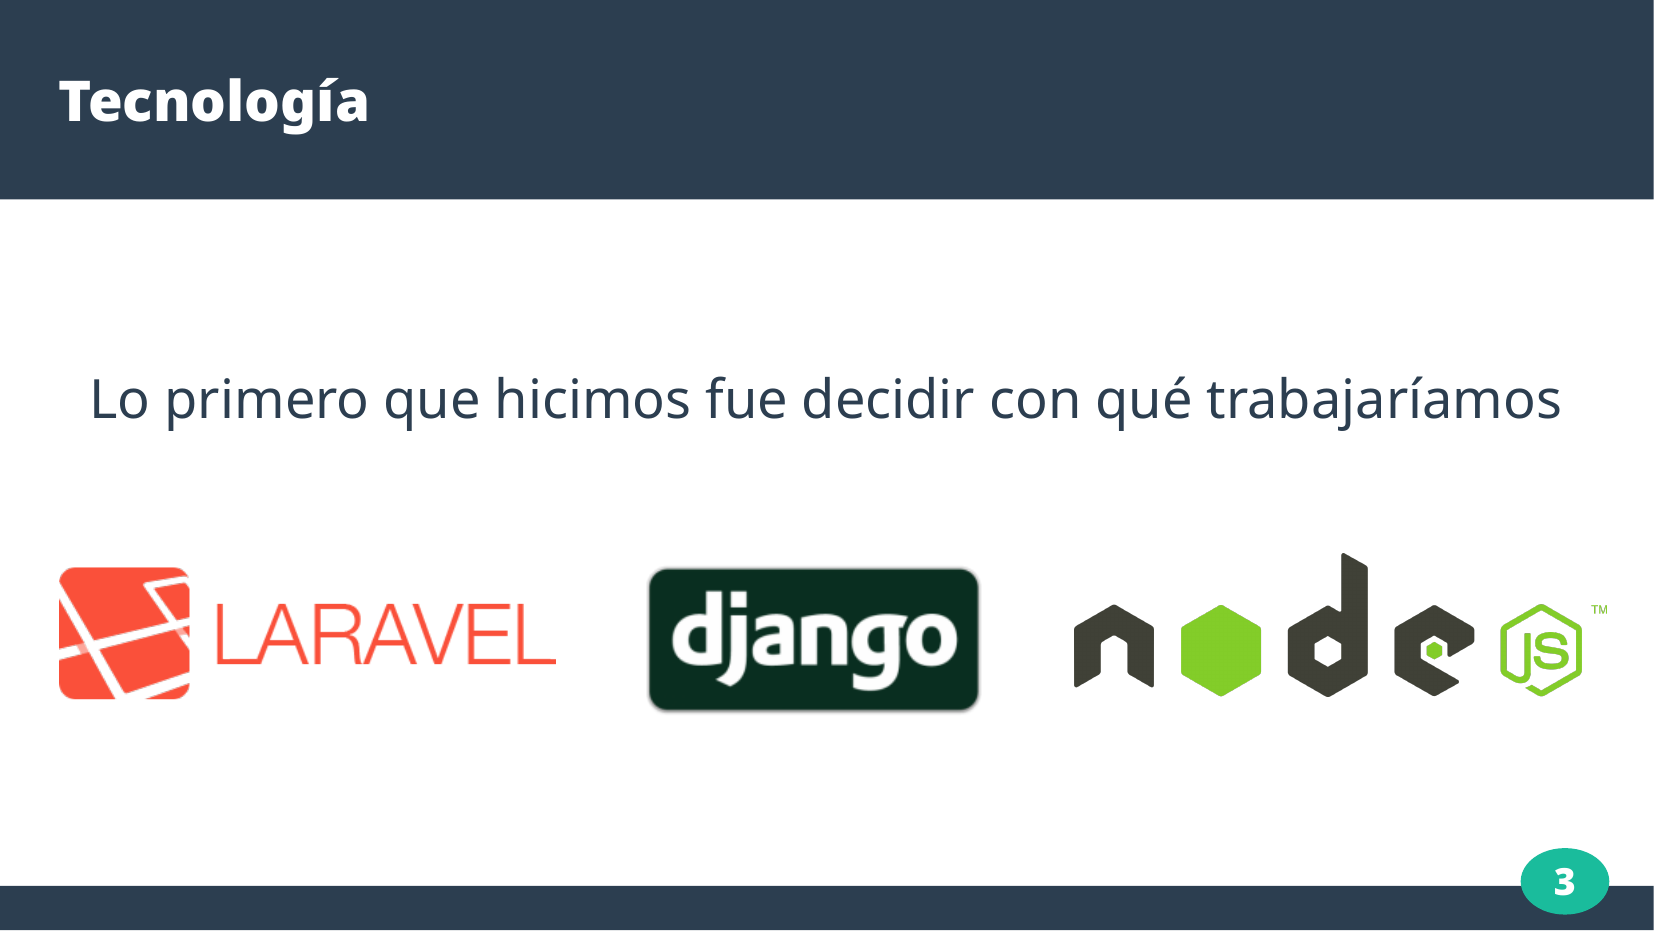

# Tecnología
Lo primero que hicimos fue decidir con qué trabajaríamos
3